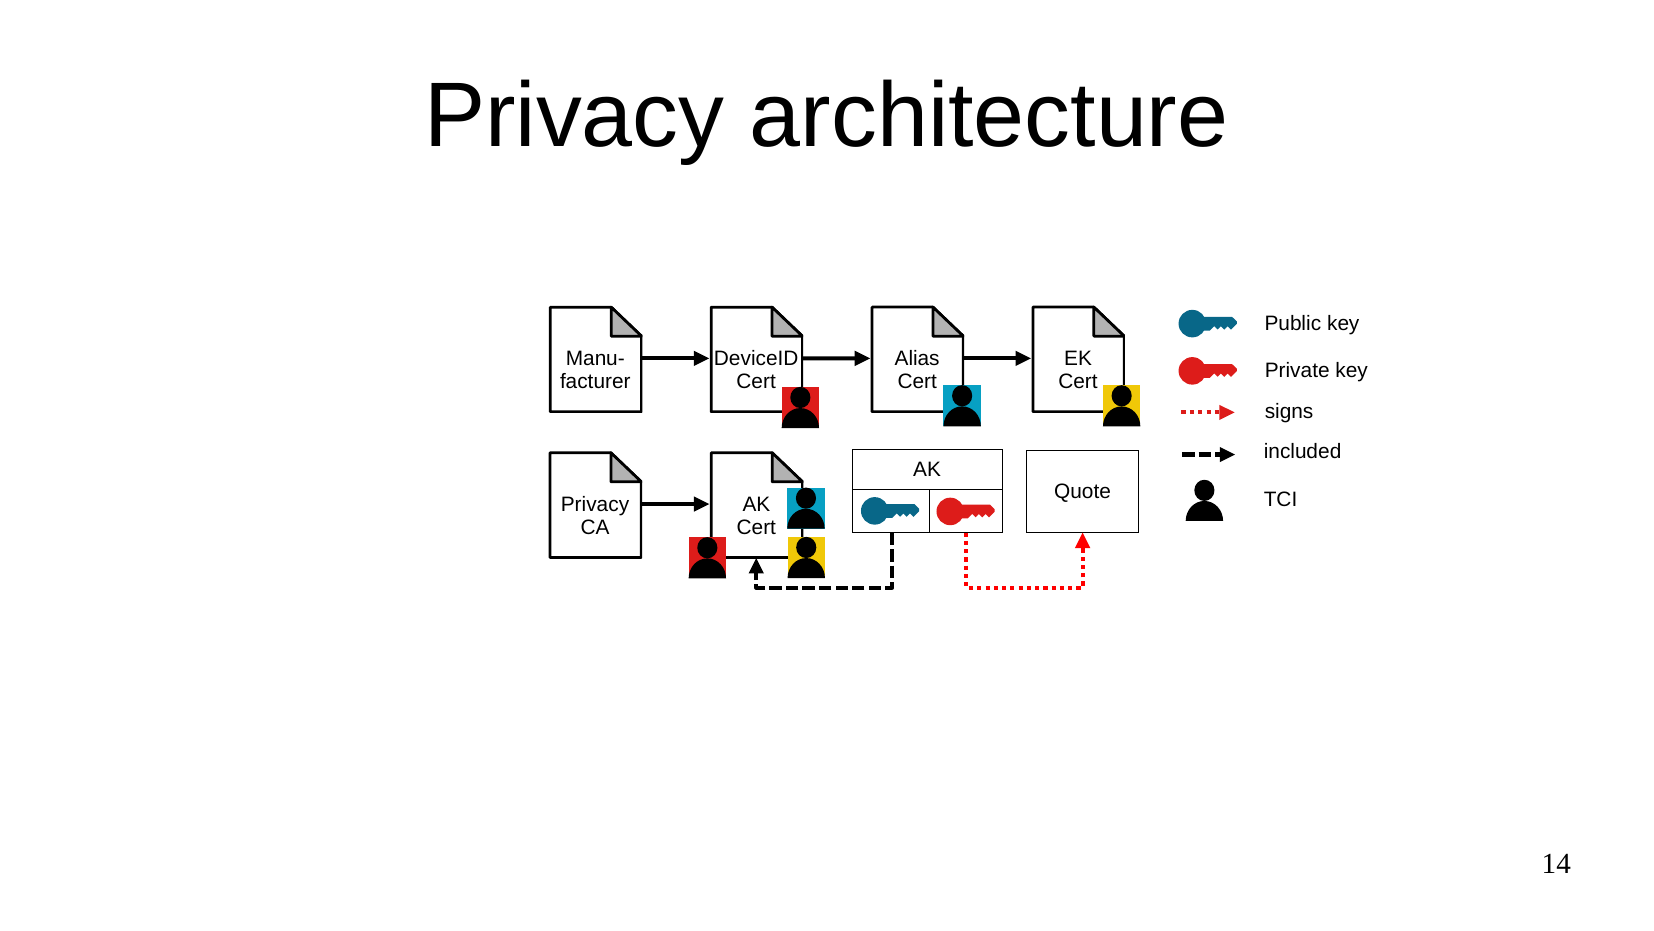

# Privacy architecture
Public key
Alias
Cert
EK
Cert
Manu-
facturer
DeviceID
Cert
Private key
signs
included
Privacy
CA
AK
Cert
AK
Quote
TCI
14